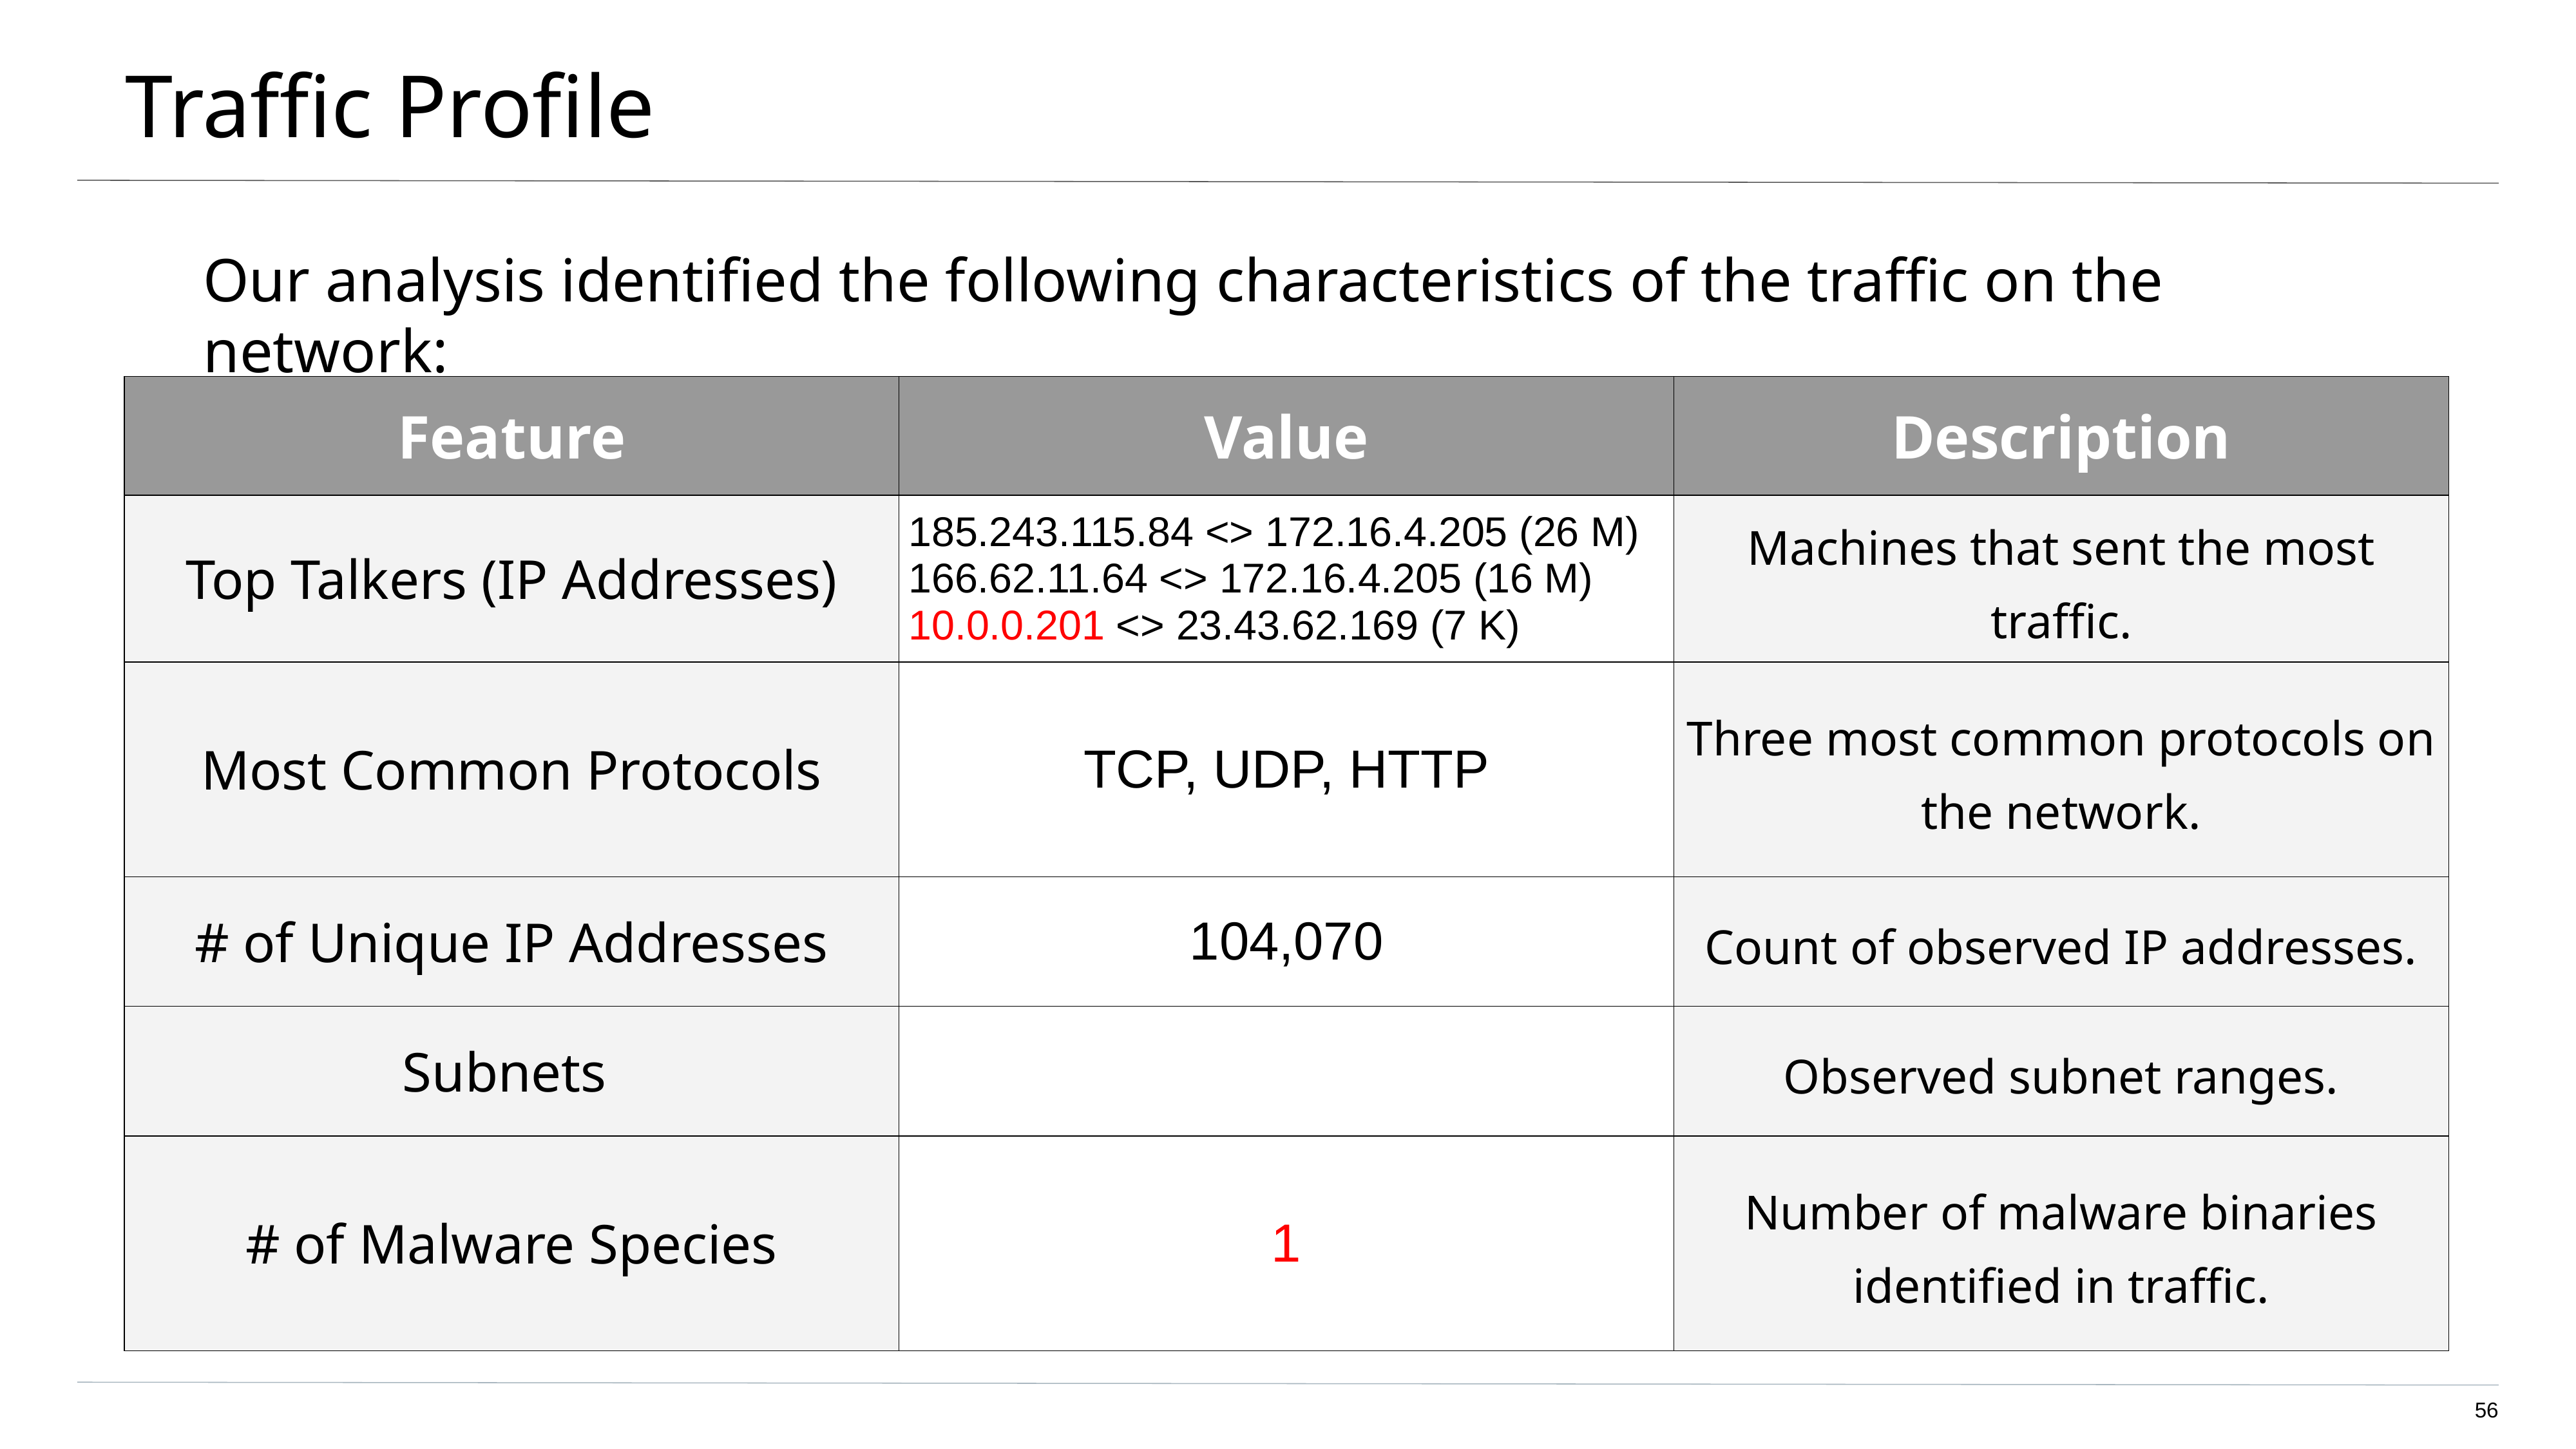

# Traffic Profile
Our analysis identified the following characteristics of the traffic on the network:
| Feature | Value | Description |
| --- | --- | --- |
| Top Talkers (IP Addresses) | 185.243.115.84 <> 172.16.4.205 (26 M) 166.62.11.64 <> 172.16.4.205 (16 M) 10.0.0.201 <> 23.43.62.169 (7 K) | Machines that sent the most traffic. |
| Most Common Protocols | TCP, UDP, HTTP | Three most common protocols on the network. |
| # of Unique IP Addresses | 104,070 | Count of observed IP addresses. |
| Subnets | | Observed subnet ranges. |
| # of Malware Species | 1 | Number of malware binaries identified in traffic. |